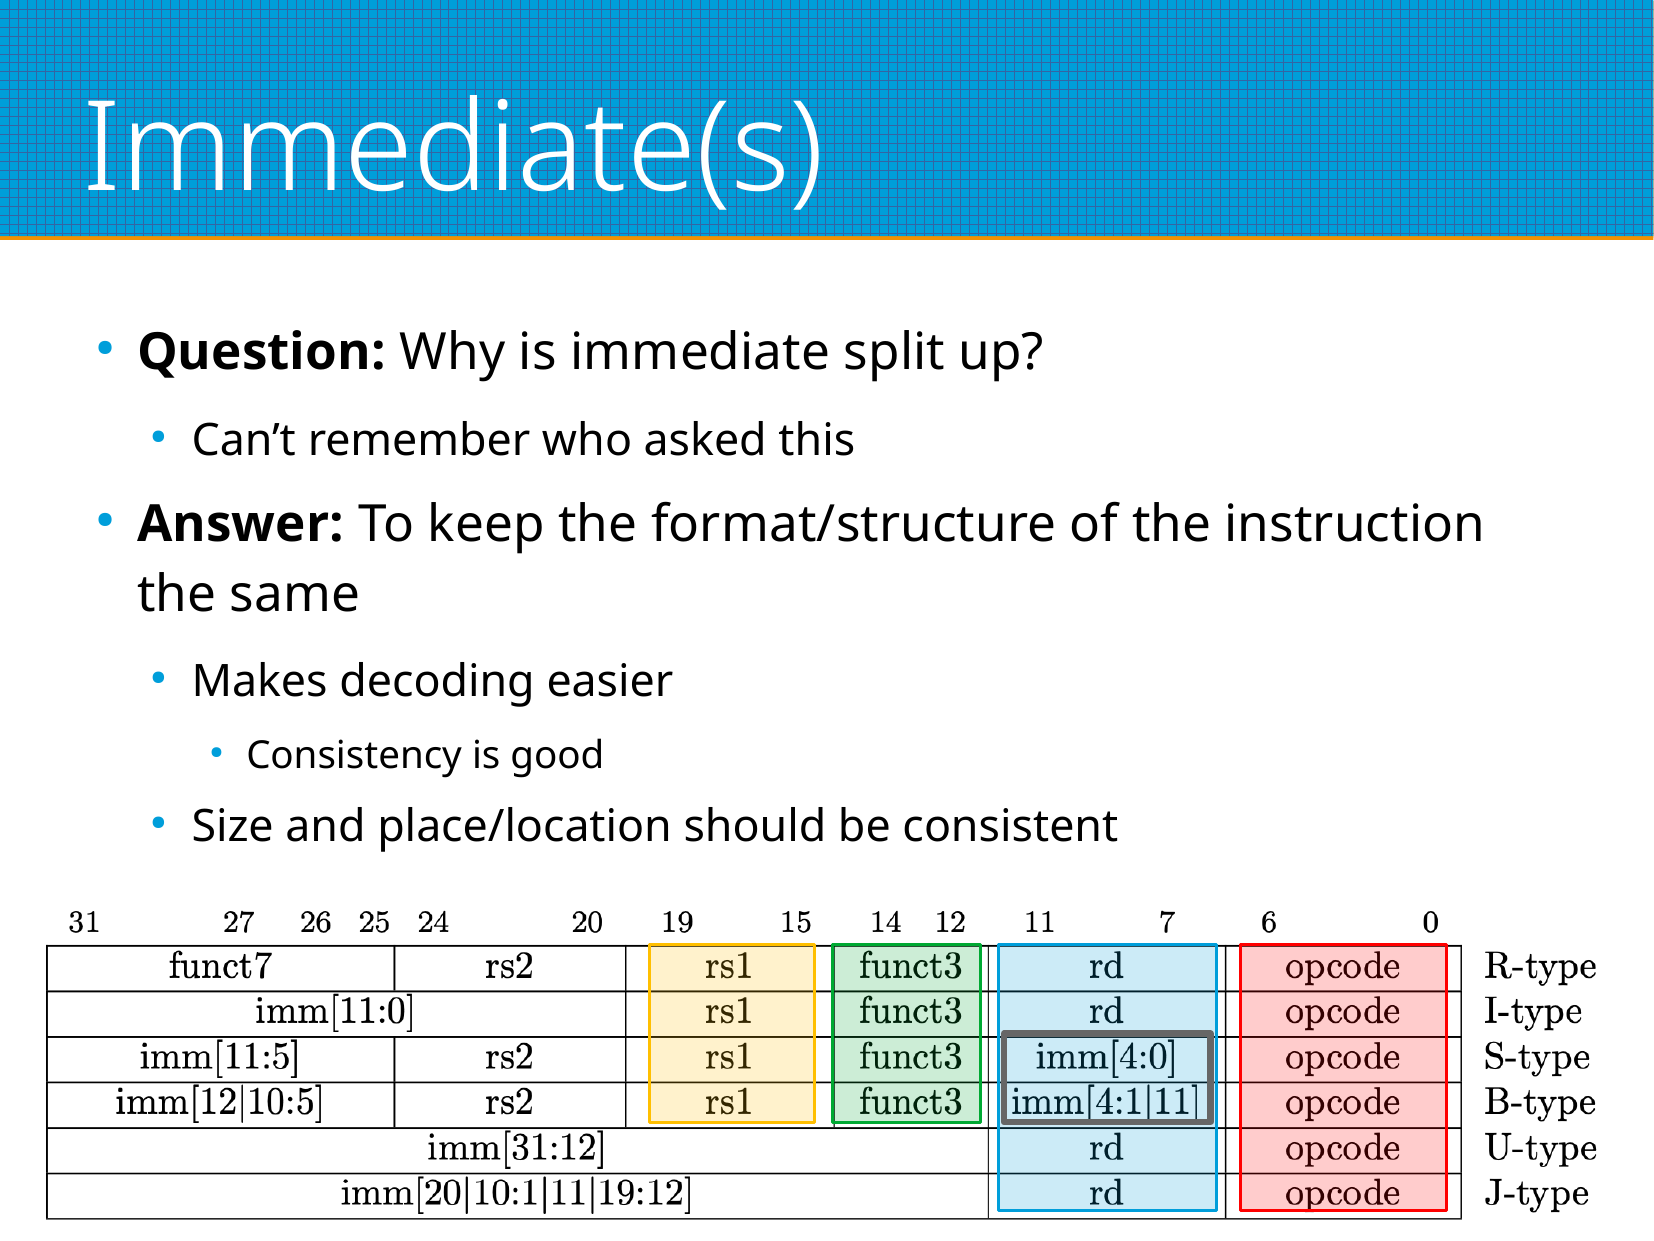

# Immediate(s)
Question: Why is immediate split up?
Can’t remember who asked this
Answer: To keep the format/structure of the instruction the same
Makes decoding easier
Consistency is good
Size and place/location should be consistent